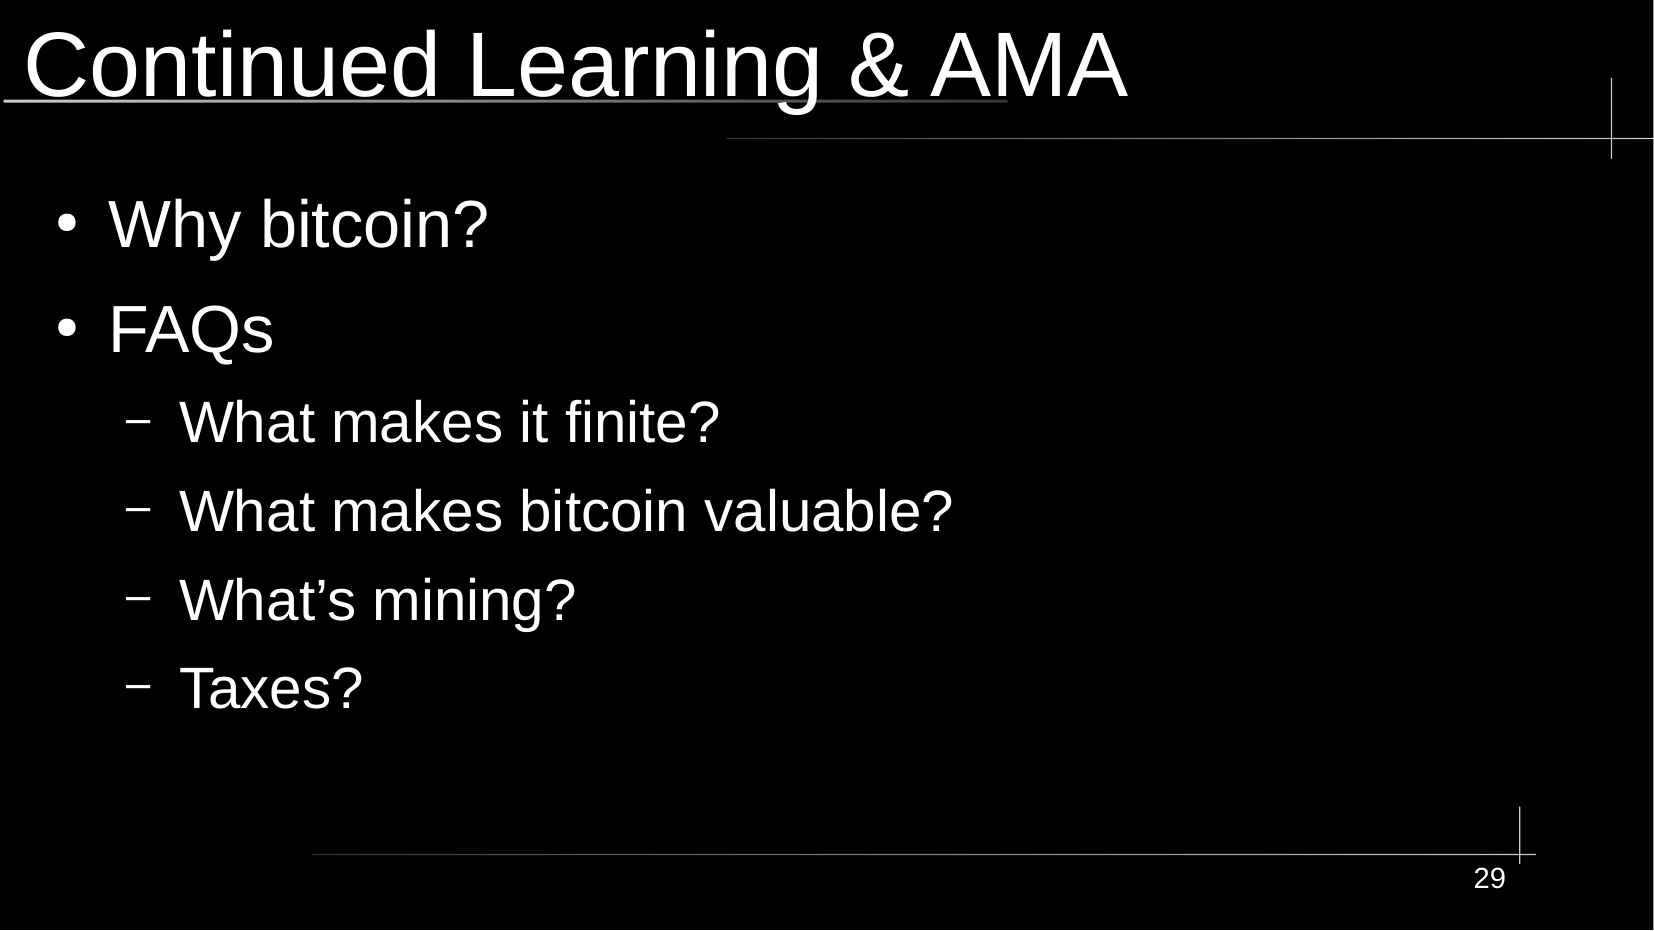

# Continued Learning & AMA
Why bitcoin?
FAQs
What makes it finite?
What makes bitcoin valuable?
What’s mining?
Taxes?
29